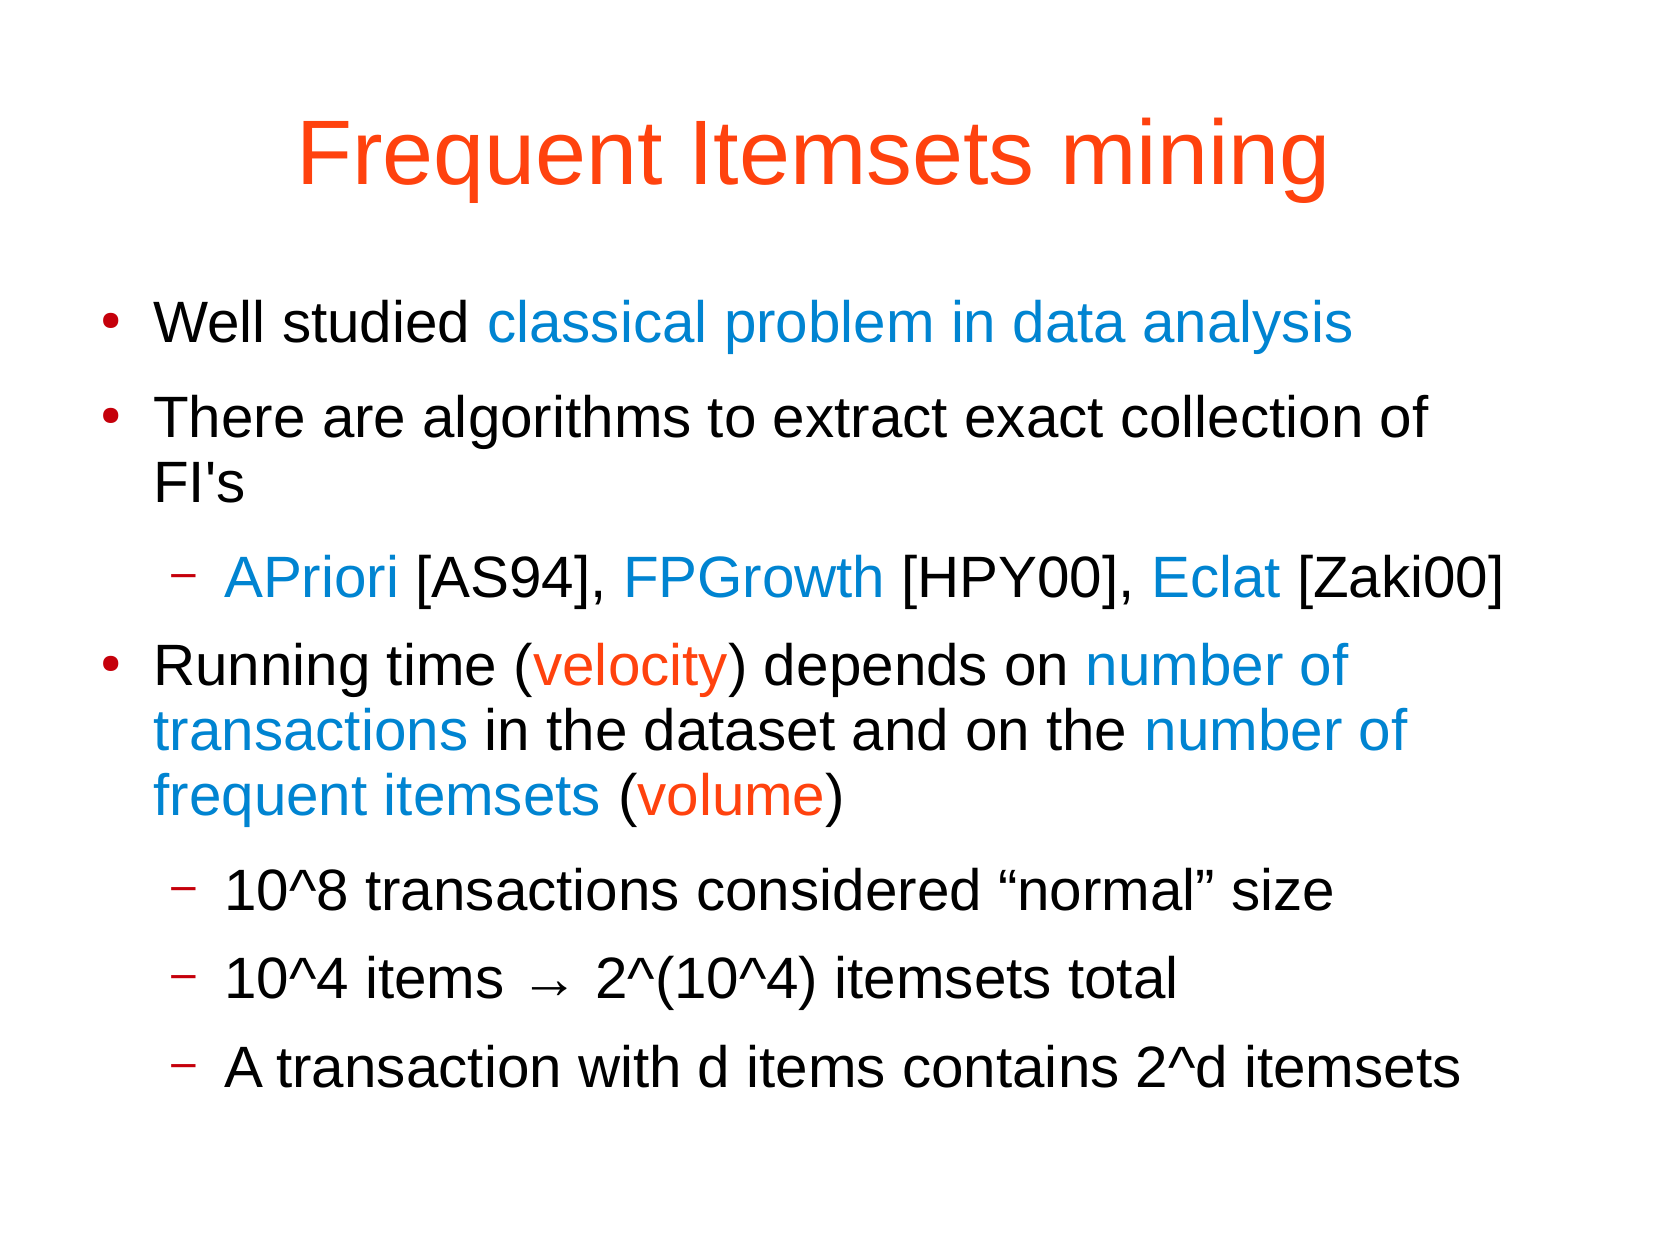

# Frequent Itemsets mining
Well studied classical problem in data analysis
There are algorithms to extract exact collection of FI's
APriori [AS94], FPGrowth [HPY00], Eclat [Zaki00]
Running time (velocity) depends on number of transactions in the dataset and on the number of frequent itemsets (volume)
10^8 transactions considered “normal” size
10^4 items → 2^(10^4) itemsets total
A transaction with d items contains 2^d itemsets